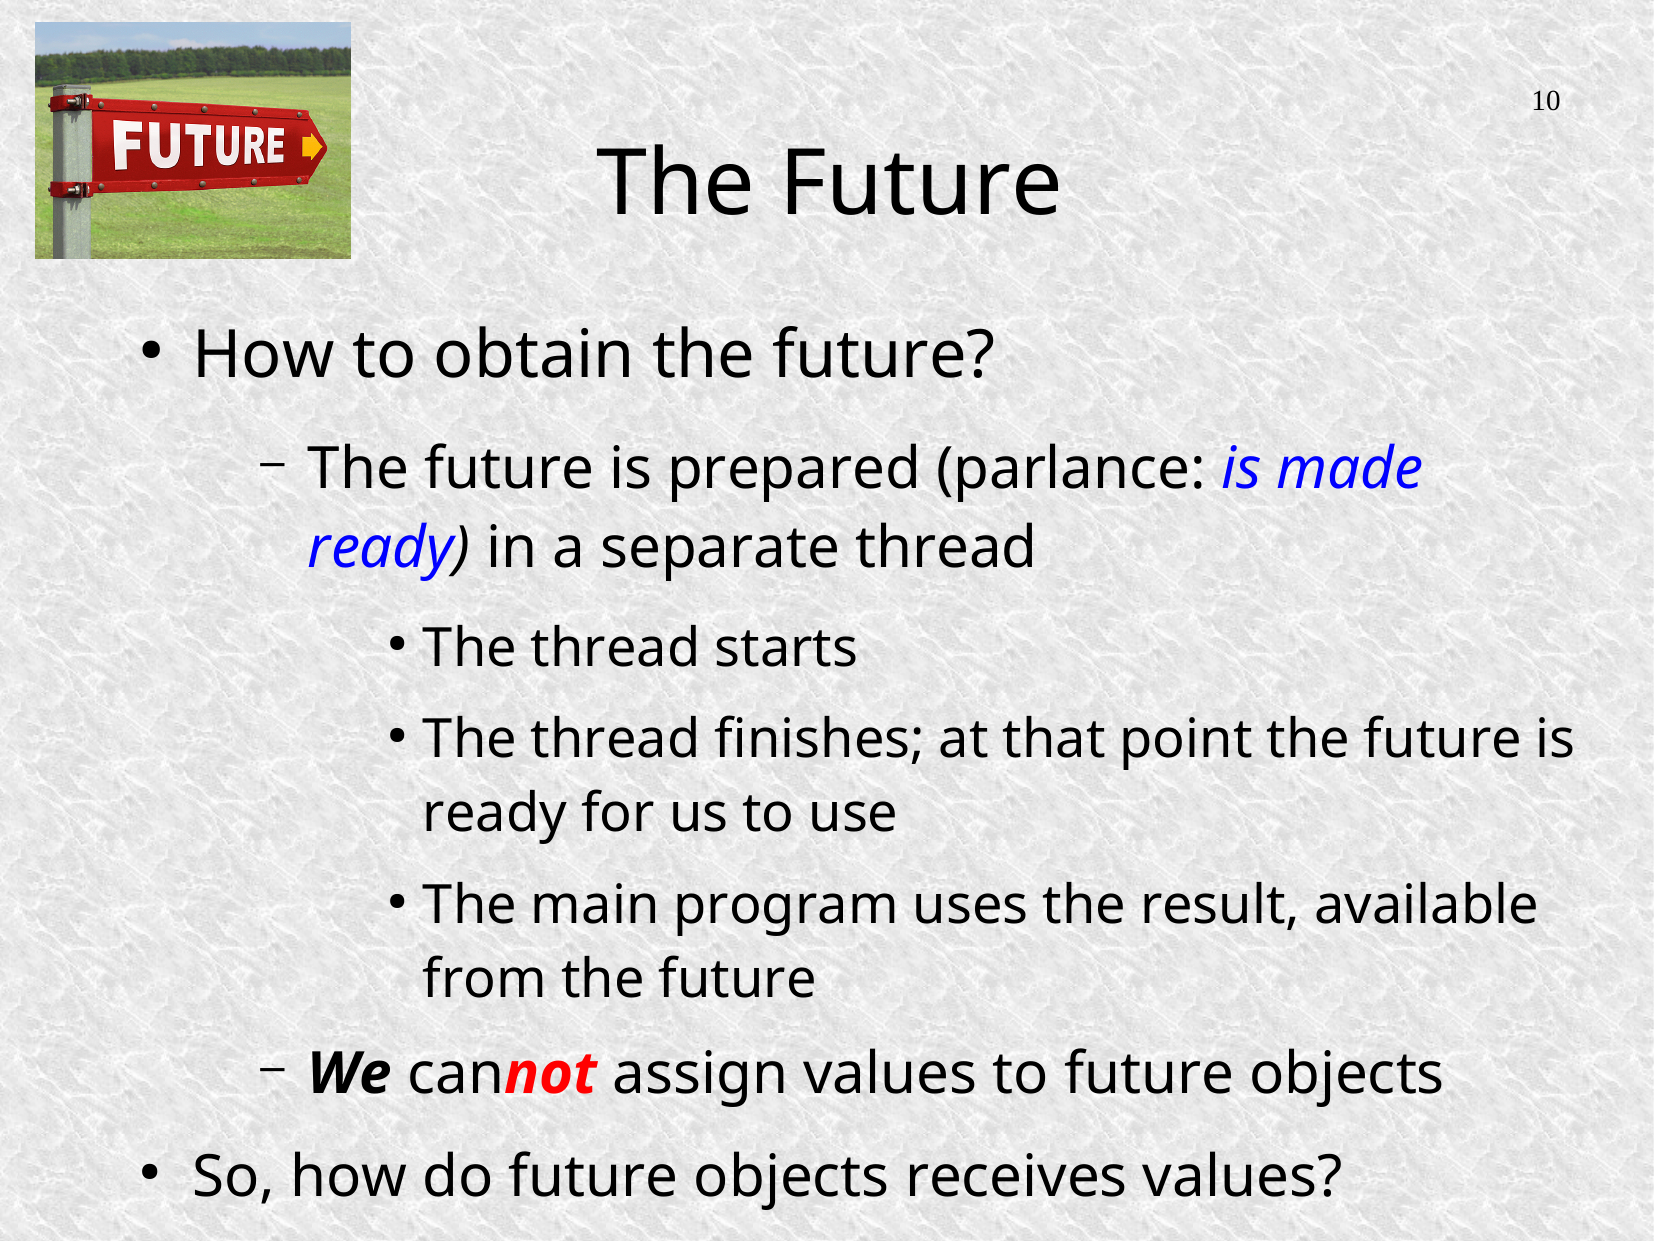

# The Future
10
How to obtain the future?
The future is prepared (parlance: is made ready) in a separate thread
The thread starts
The thread finishes; at that point the future is ready for us to use
The main program uses the result, available from the future
We cannot assign values to future objects
So, how do future objects receives values?